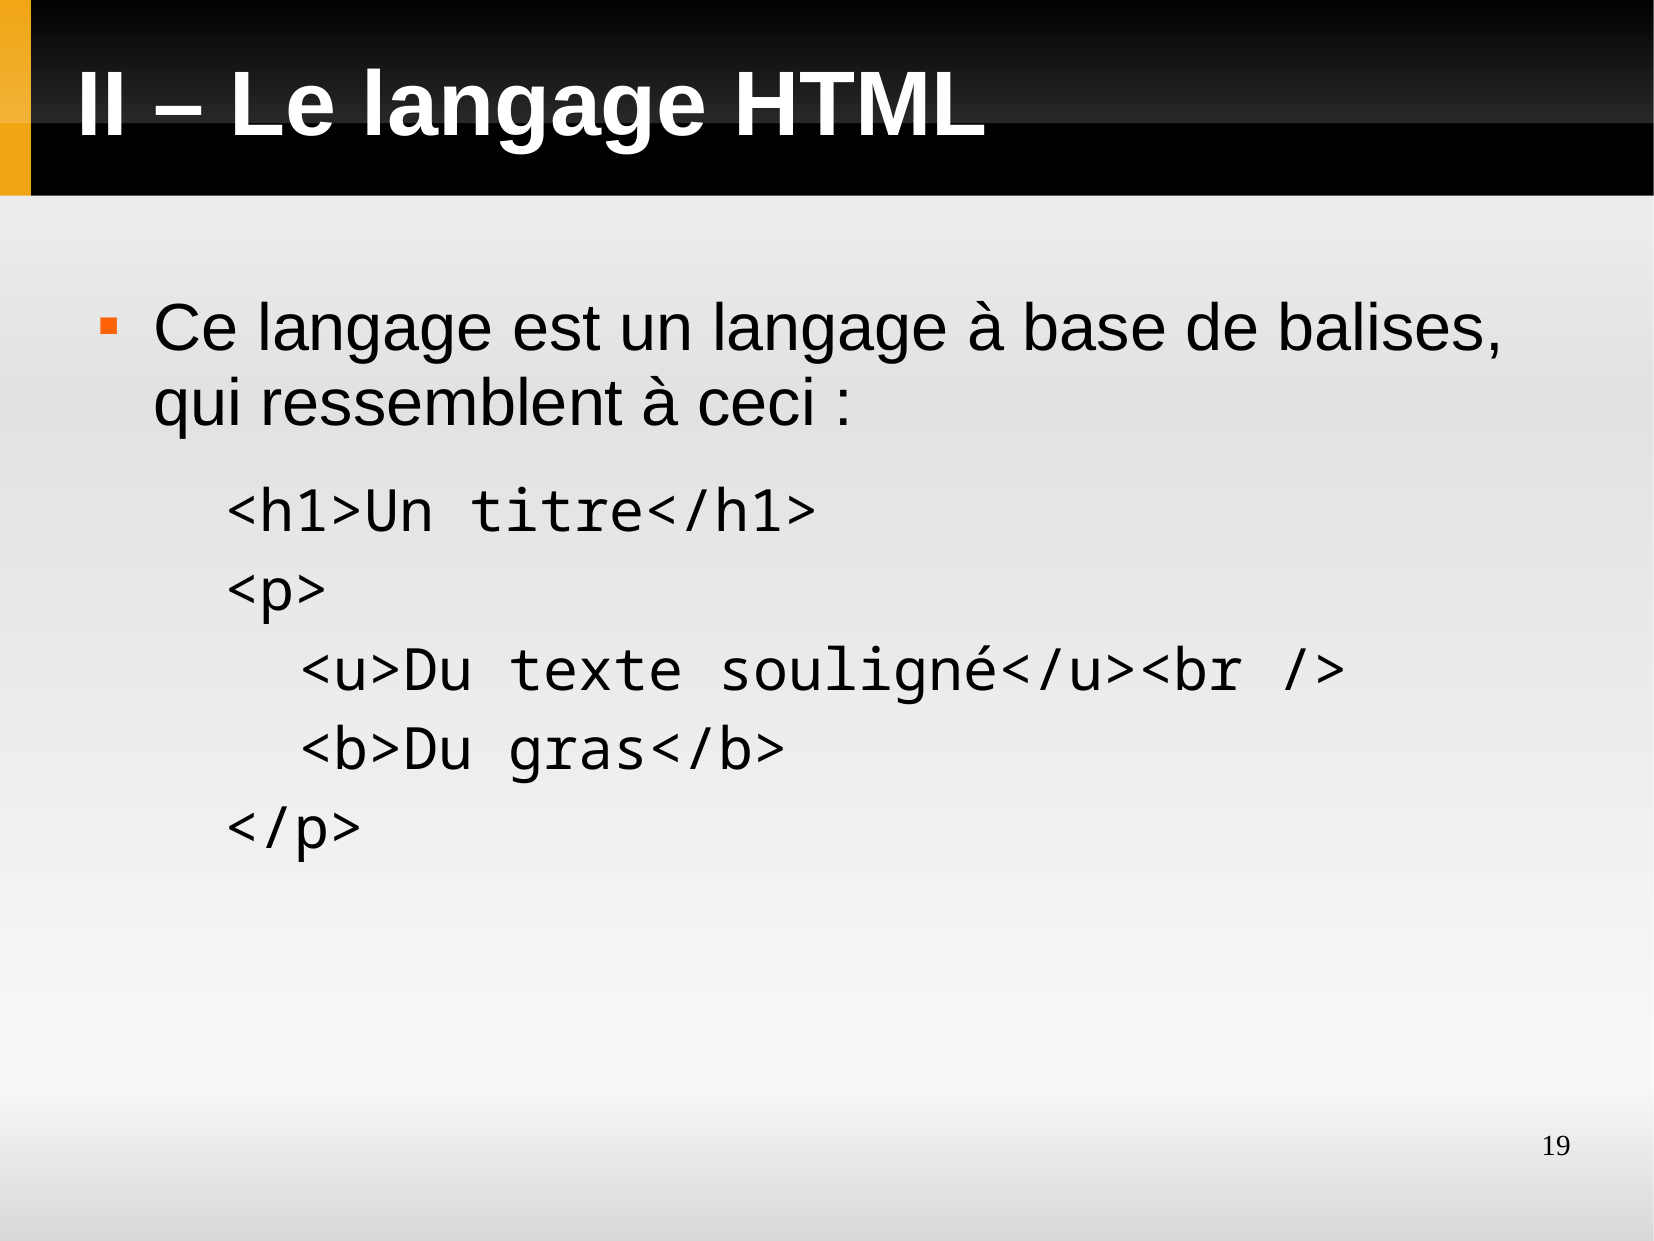

# II – Le langage HTML
Ce langage est un langage à base de balises, qui ressemblent à ceci :
<h1>Un titre</h1>
<p>
	<u>Du texte souligné</u><br />
	<b>Du gras</b>
</p>
19